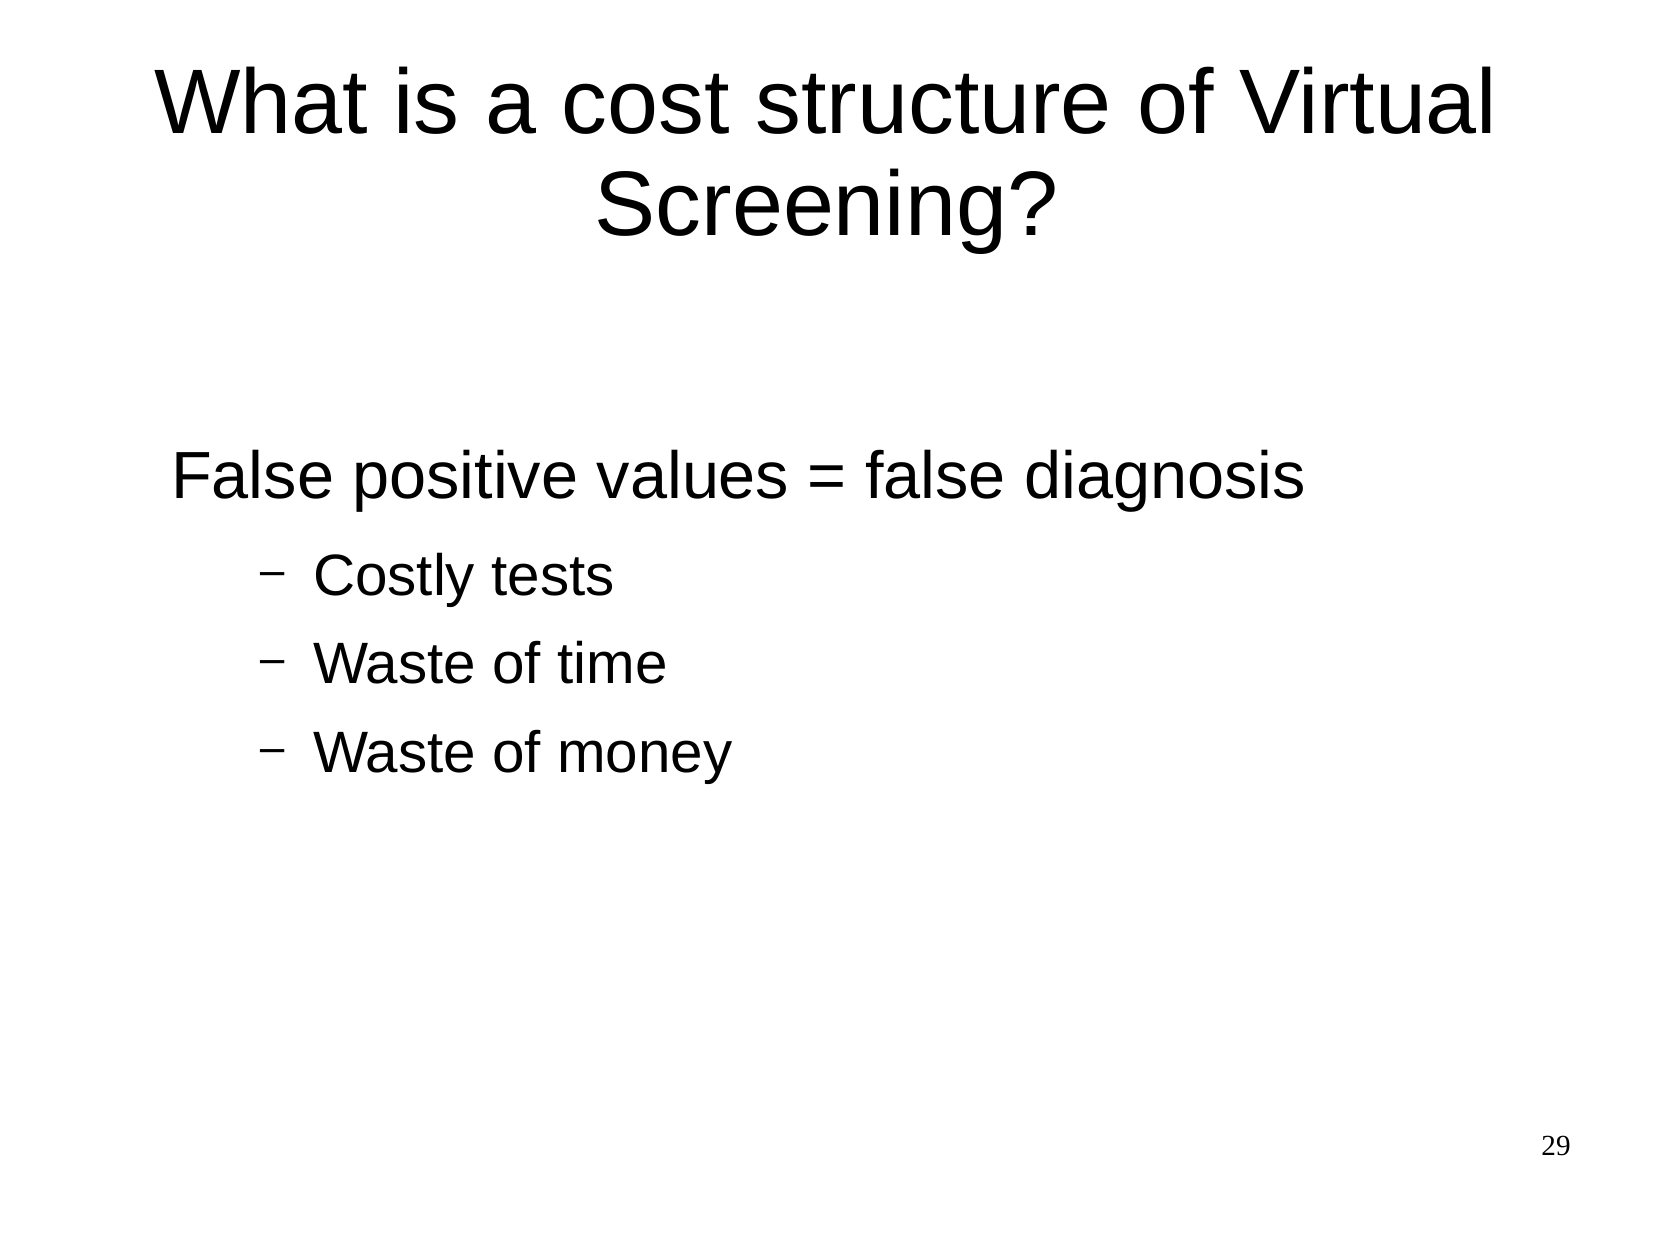

# What is a cost structure of Virtual Screening?
False positive values = false diagnosis
Costly tests
Waste of time
Waste of money
29